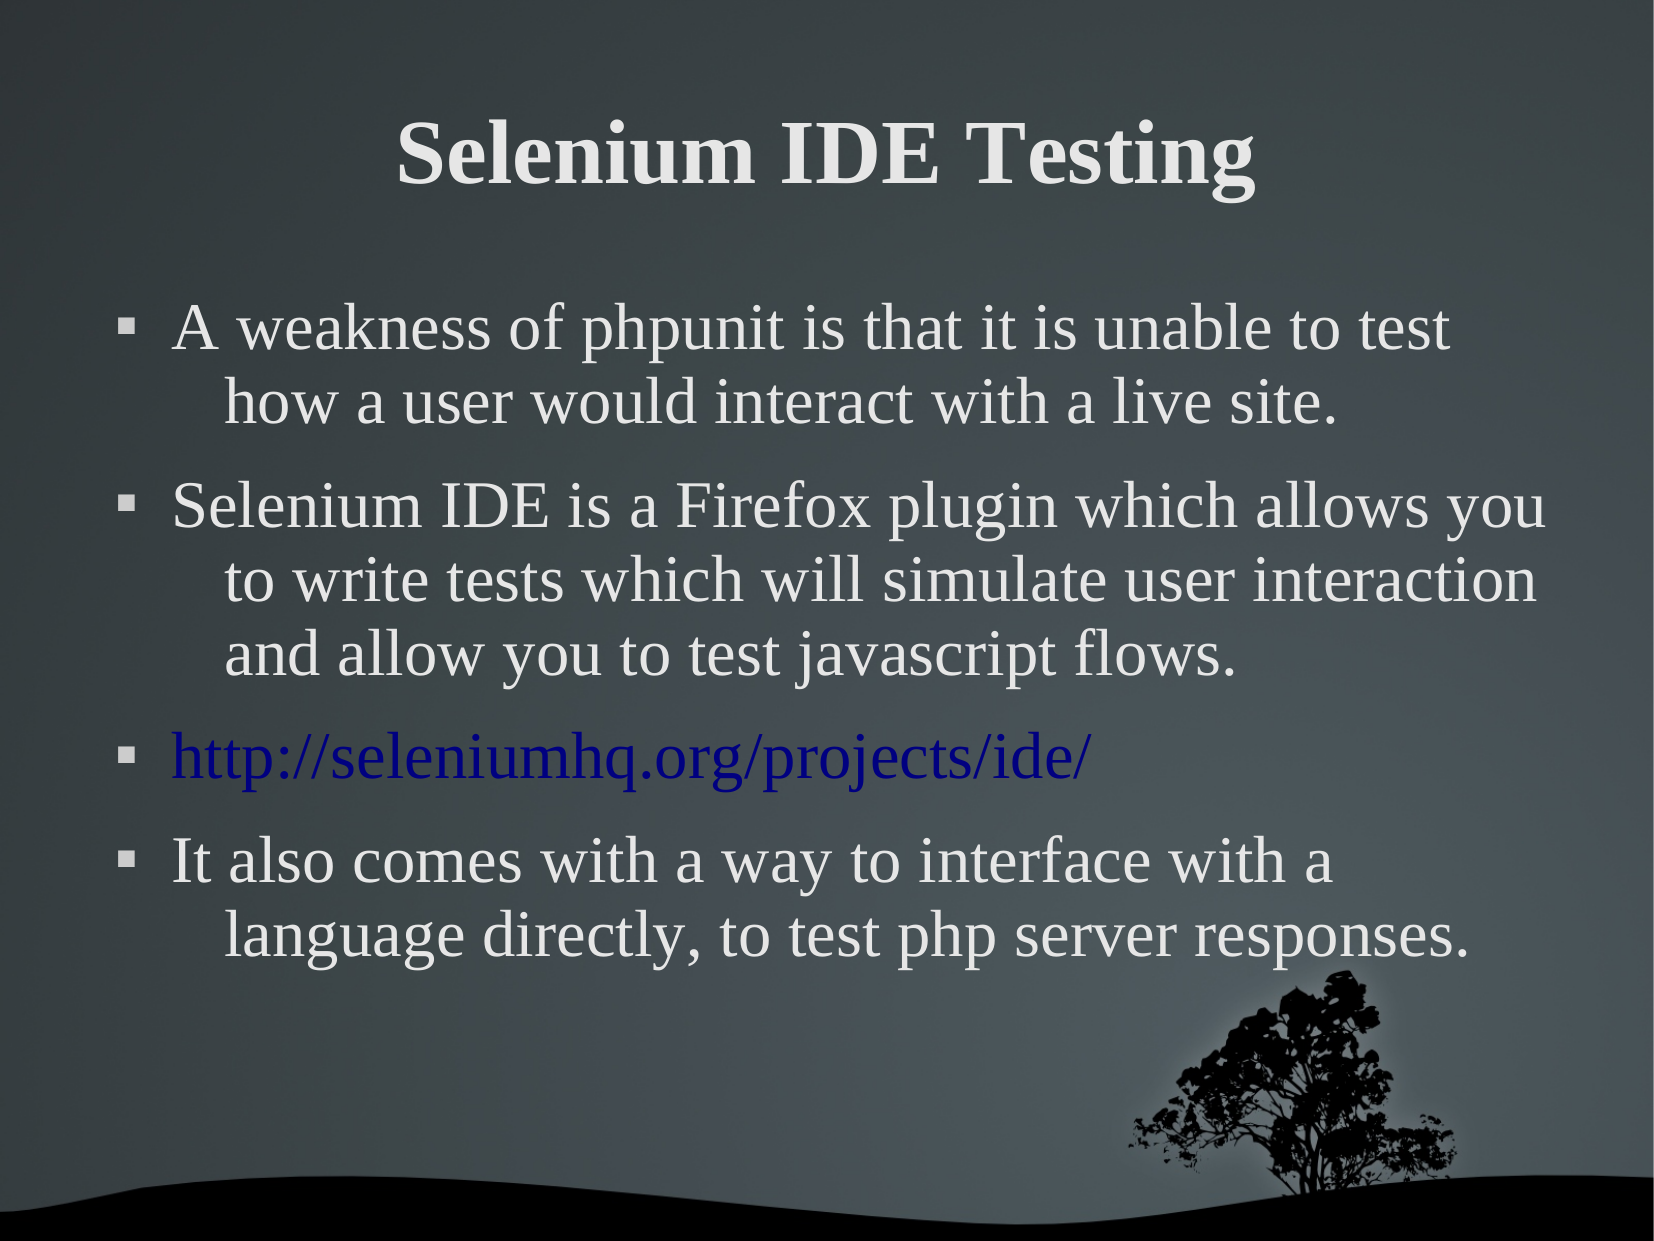

# Selenium IDE Testing
A weakness of phpunit is that it is unable to test how a user would interact with a live site.
Selenium IDE is a Firefox plugin which allows you to write tests which will simulate user interaction and allow you to test javascript flows.
http://seleniumhq.org/projects/ide/
It also comes with a way to interface with a language directly, to test php server responses.